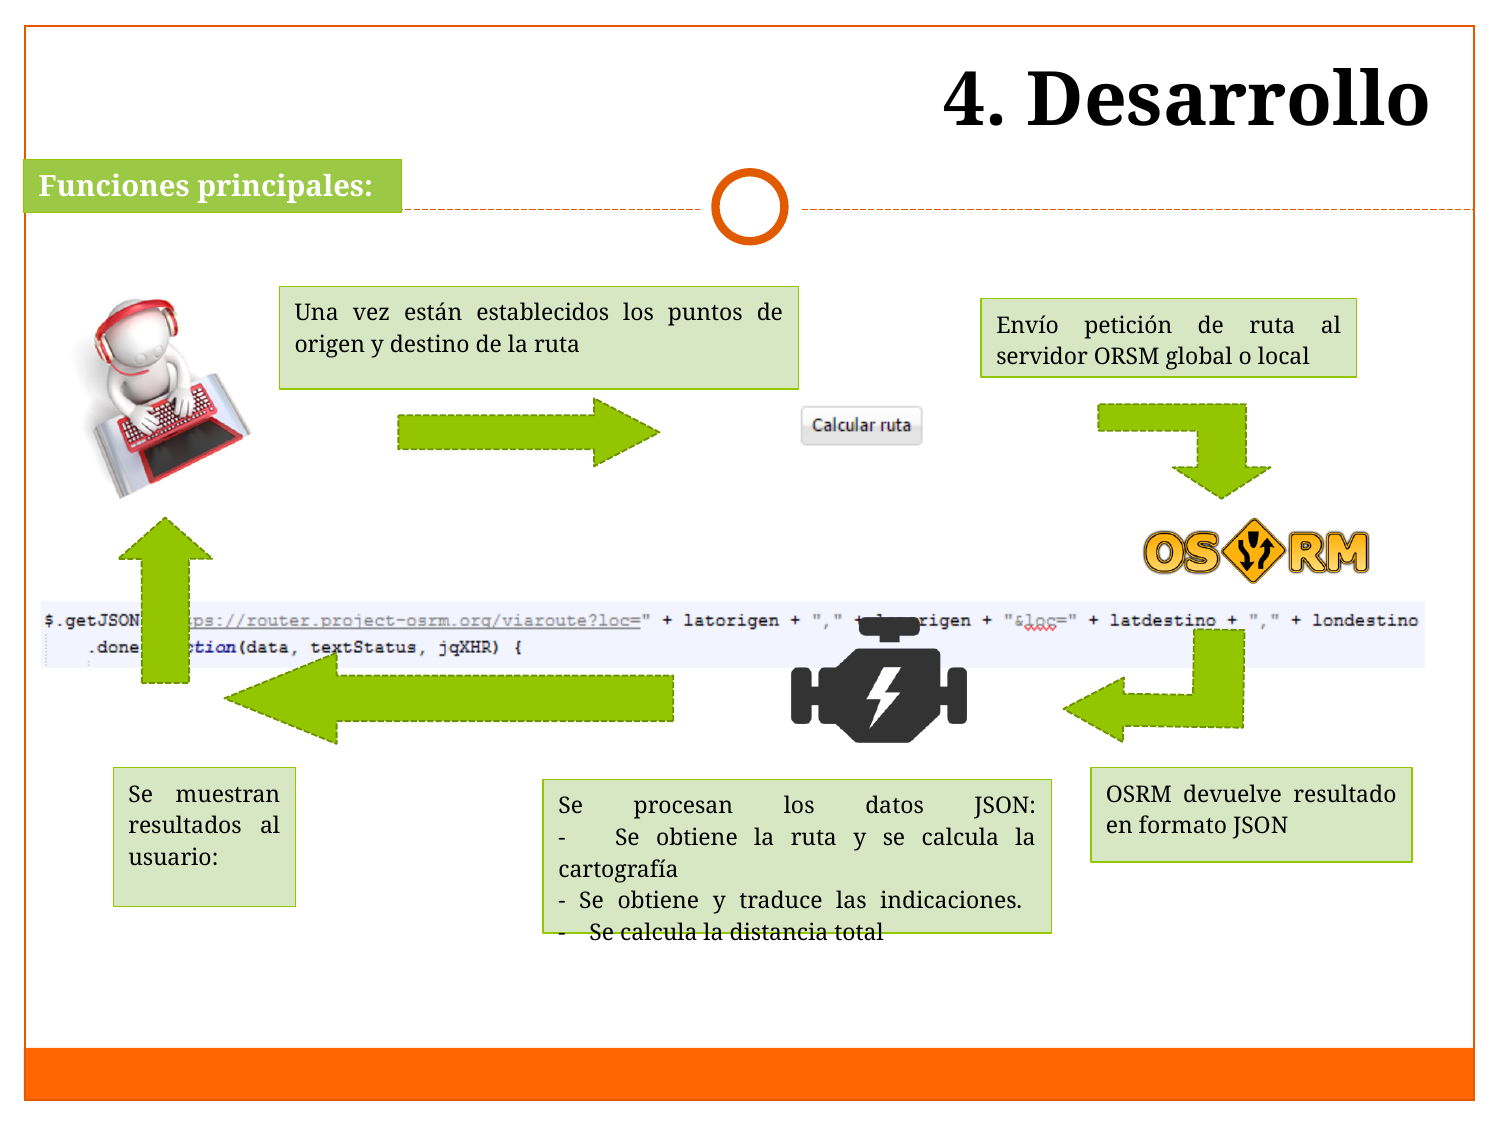

4. Desarrollo
Funciones principales:
Una vez están establecidos los puntos de origen y destino de la ruta
Envío petición de ruta al servidor ORSM global o local
Se muestran resultados al usuario:
OSRM devuelve resultado en formato JSON
Se procesan los datos JSON:
- Se obtiene la ruta y se calcula la cartografía
- Se obtiene y traduce las indicaciones.
- Se calcula la distancia total